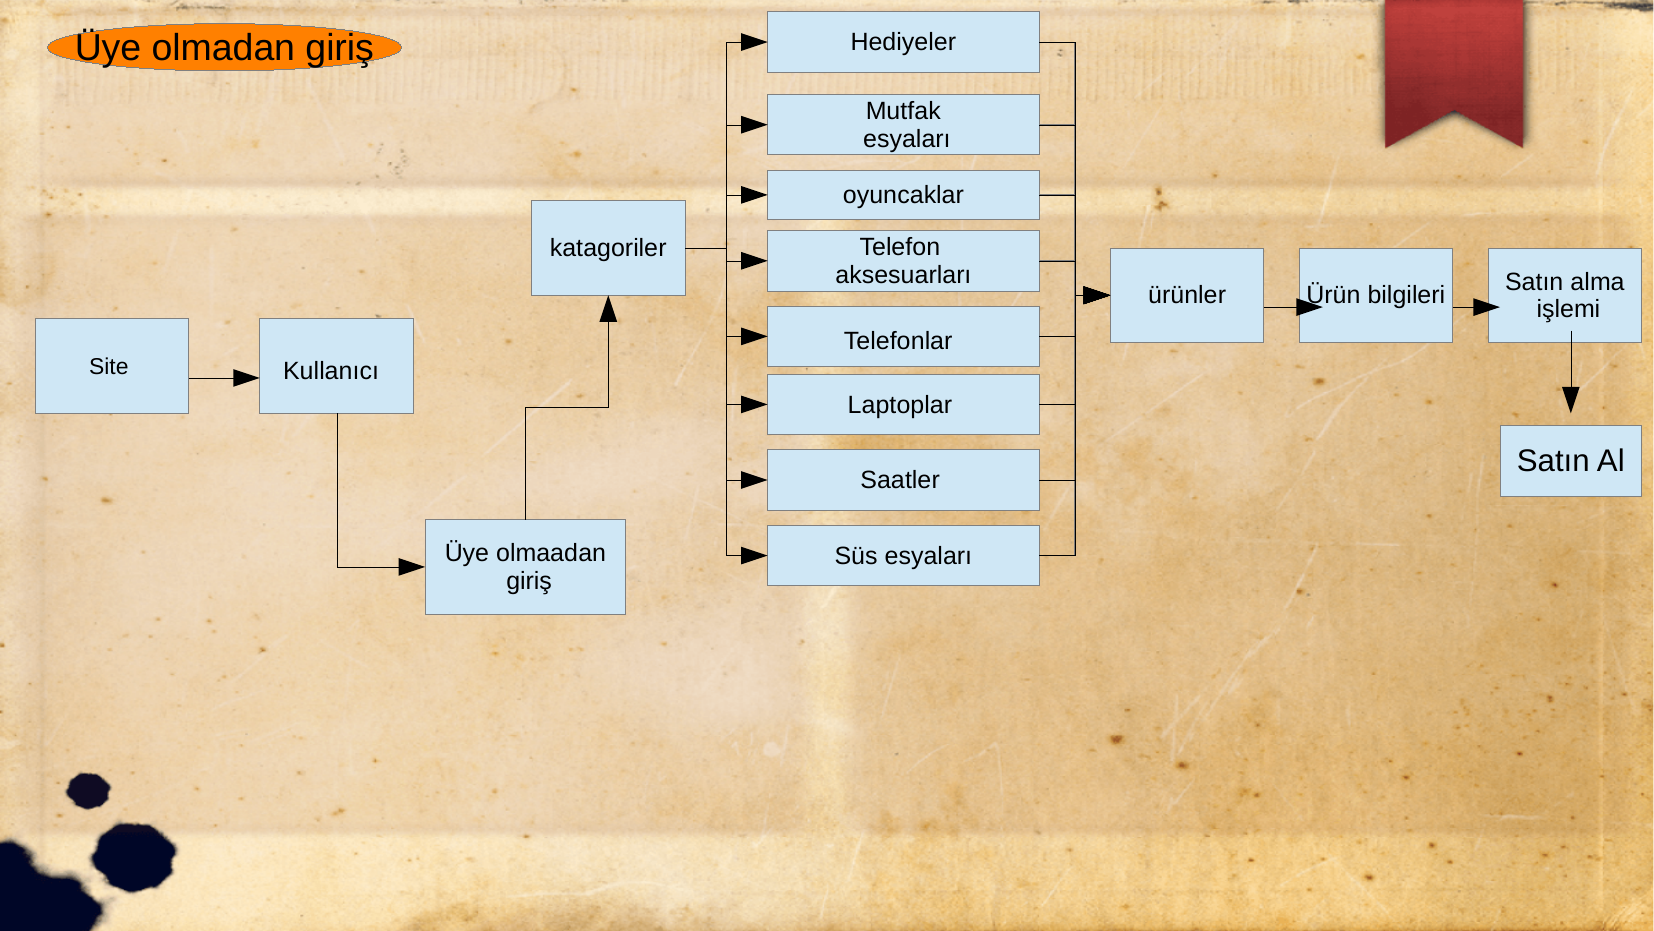

Hediyeler
Üye olmadan giriş
Mutfak
 esyaları
oyuncaklar
katagoriler
Telefon
aksesuarları
ürünler
Ürün bilgileri
Satın alma
 işlemi
Telefonlar
Site
Kullanıcı
Laptoplar
Satın Al
Saatler
Üye olmaadan
 giriş
Süs esyaları